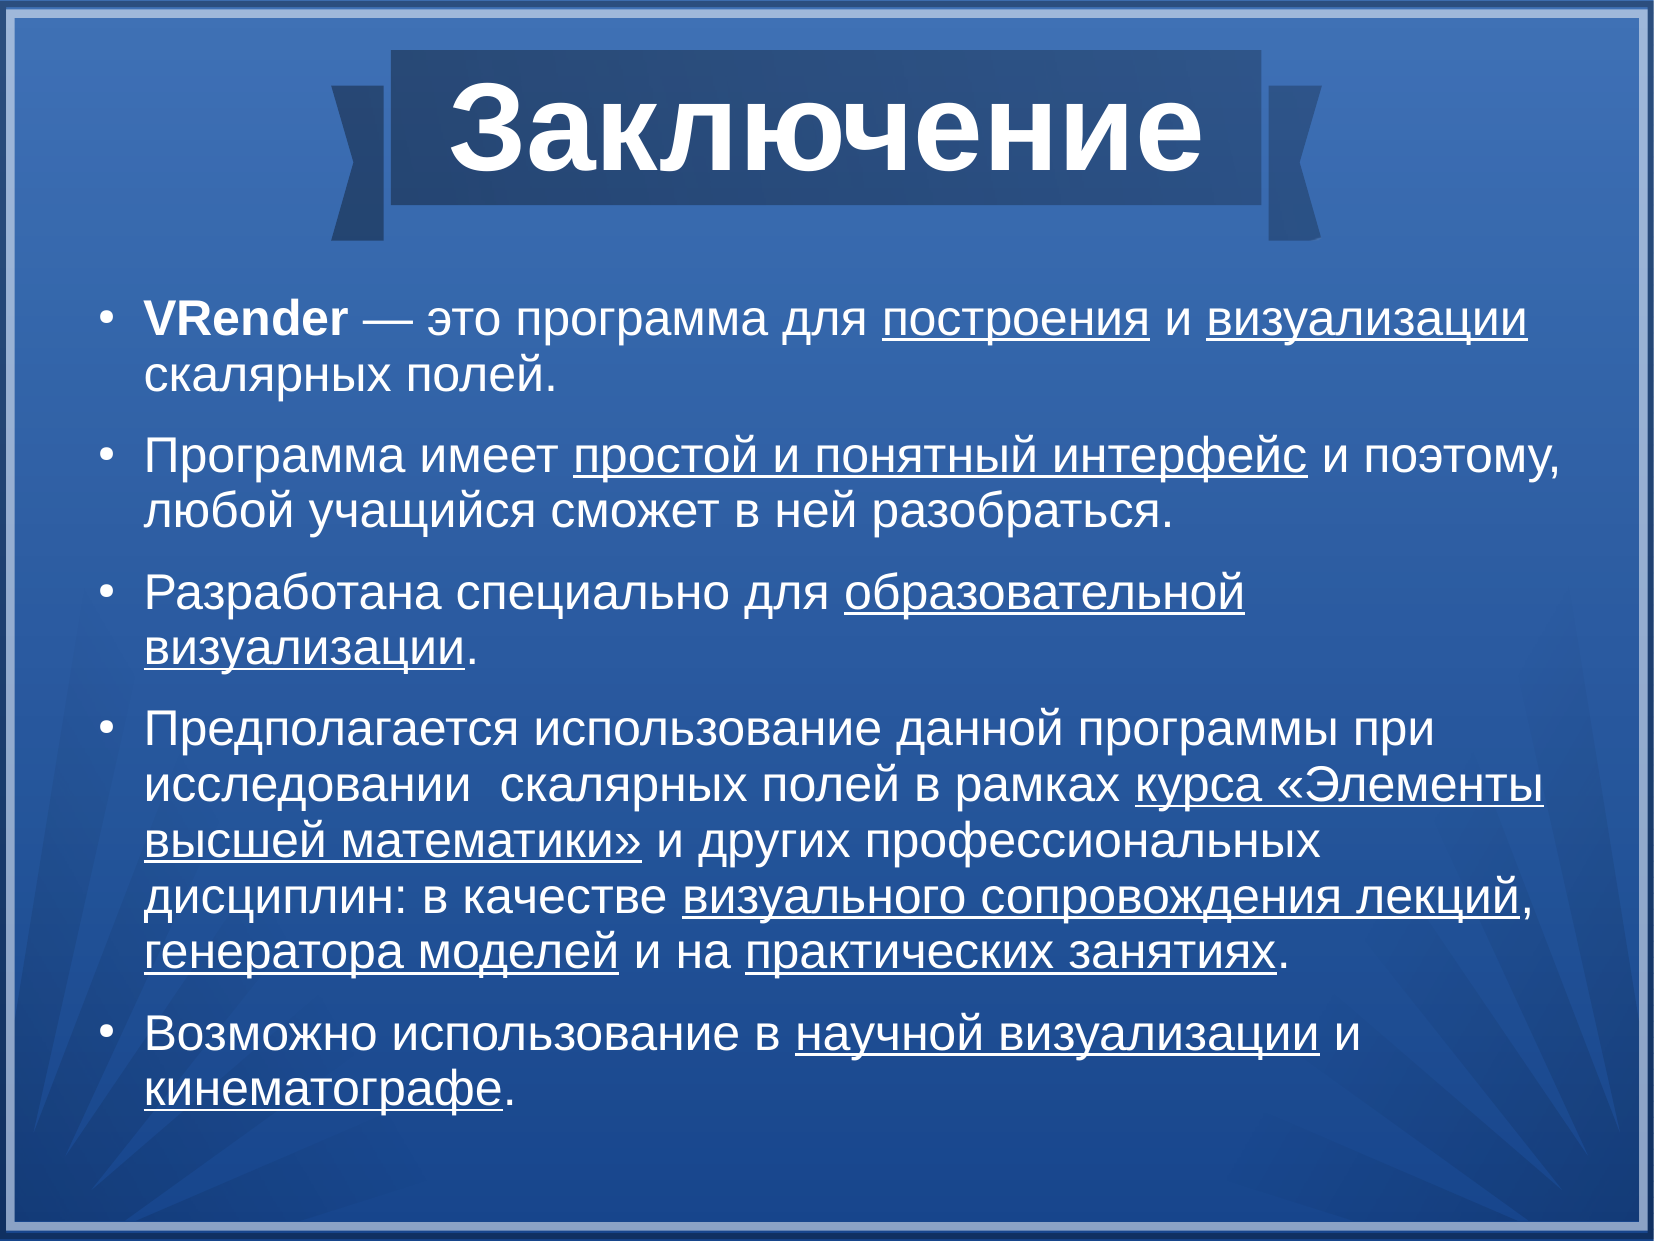

# Заключение
VRender — это программа для построения и визуализации скалярных полей.
Программа имеет простой и понятный интерфейс и поэтому, любой учащийся сможет в ней разобраться.
Разработана специально для образовательной визуализации.
Предполагается использование данной программы при исследовании скалярных полей в рамках курса «Элементы высшей математики» и других профессиональных дисциплин: в качестве визуального сопровождения лекций, генератора моделей и на практических занятиях.
Возможно использование в научной визуализации и кинематографе.